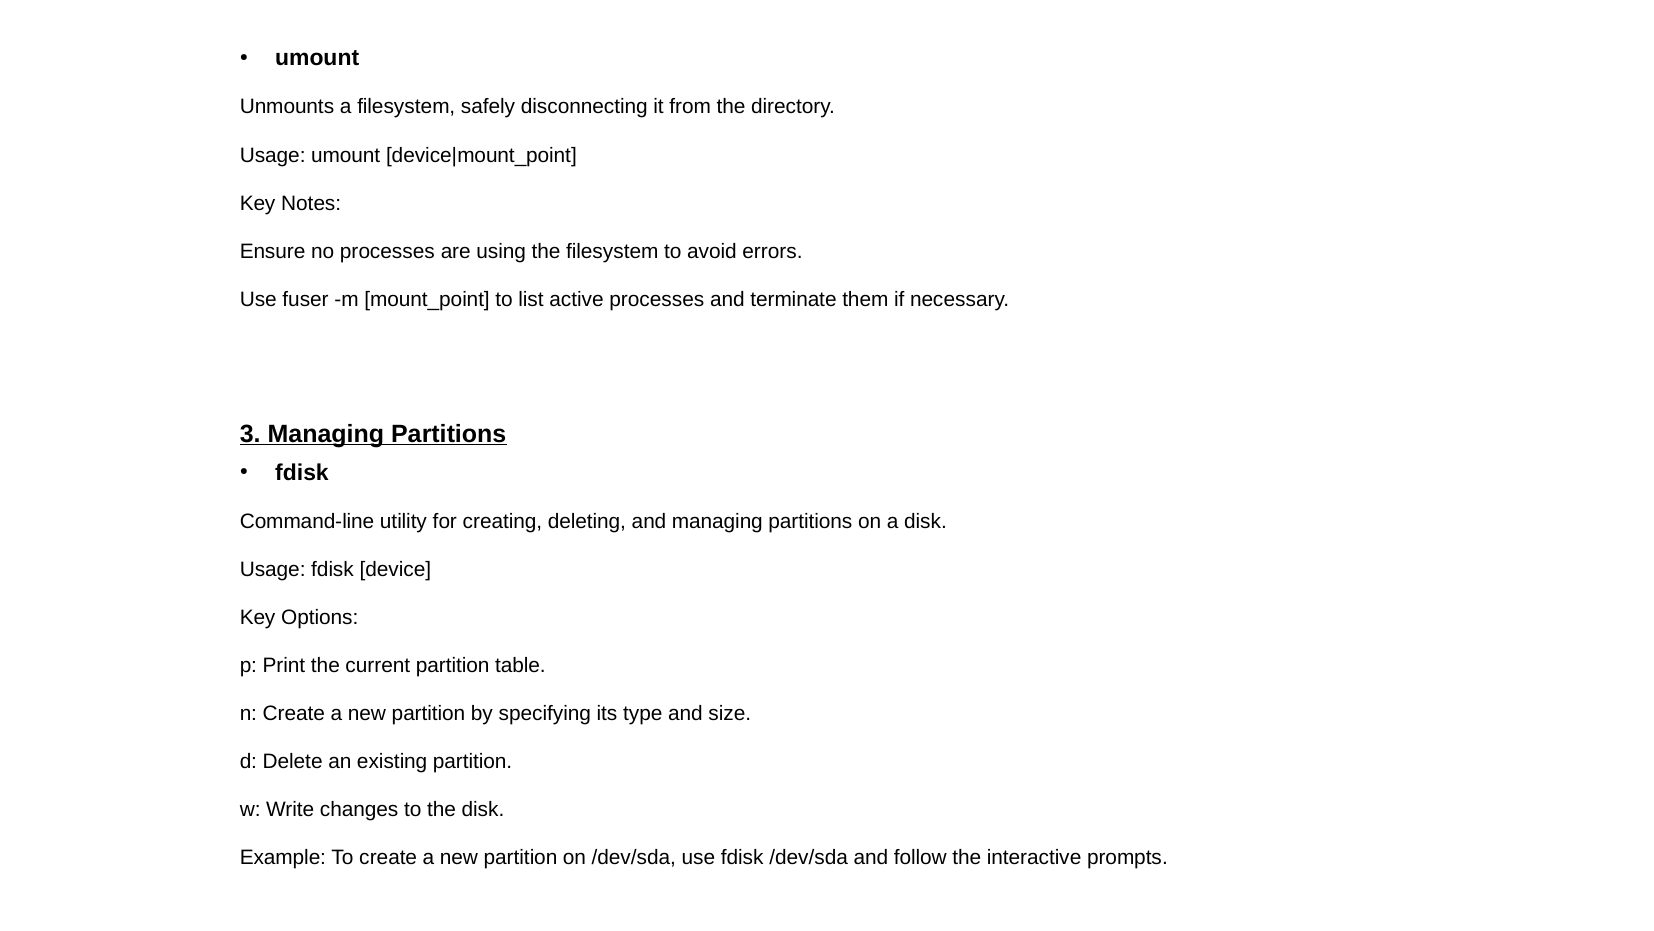

umount
Unmounts a filesystem, safely disconnecting it from the directory.
Usage: umount [device|mount_point]
Key Notes:
Ensure no processes are using the filesystem to avoid errors.
Use fuser -m [mount_point] to list active processes and terminate them if necessary.
3. Managing Partitions
fdisk
Command-line utility for creating, deleting, and managing partitions on a disk.
Usage: fdisk [device]
Key Options:
p: Print the current partition table.
n: Create a new partition by specifying its type and size.
d: Delete an existing partition.
w: Write changes to the disk.
Example: To create a new partition on /dev/sda, use fdisk /dev/sda and follow the interactive prompts.